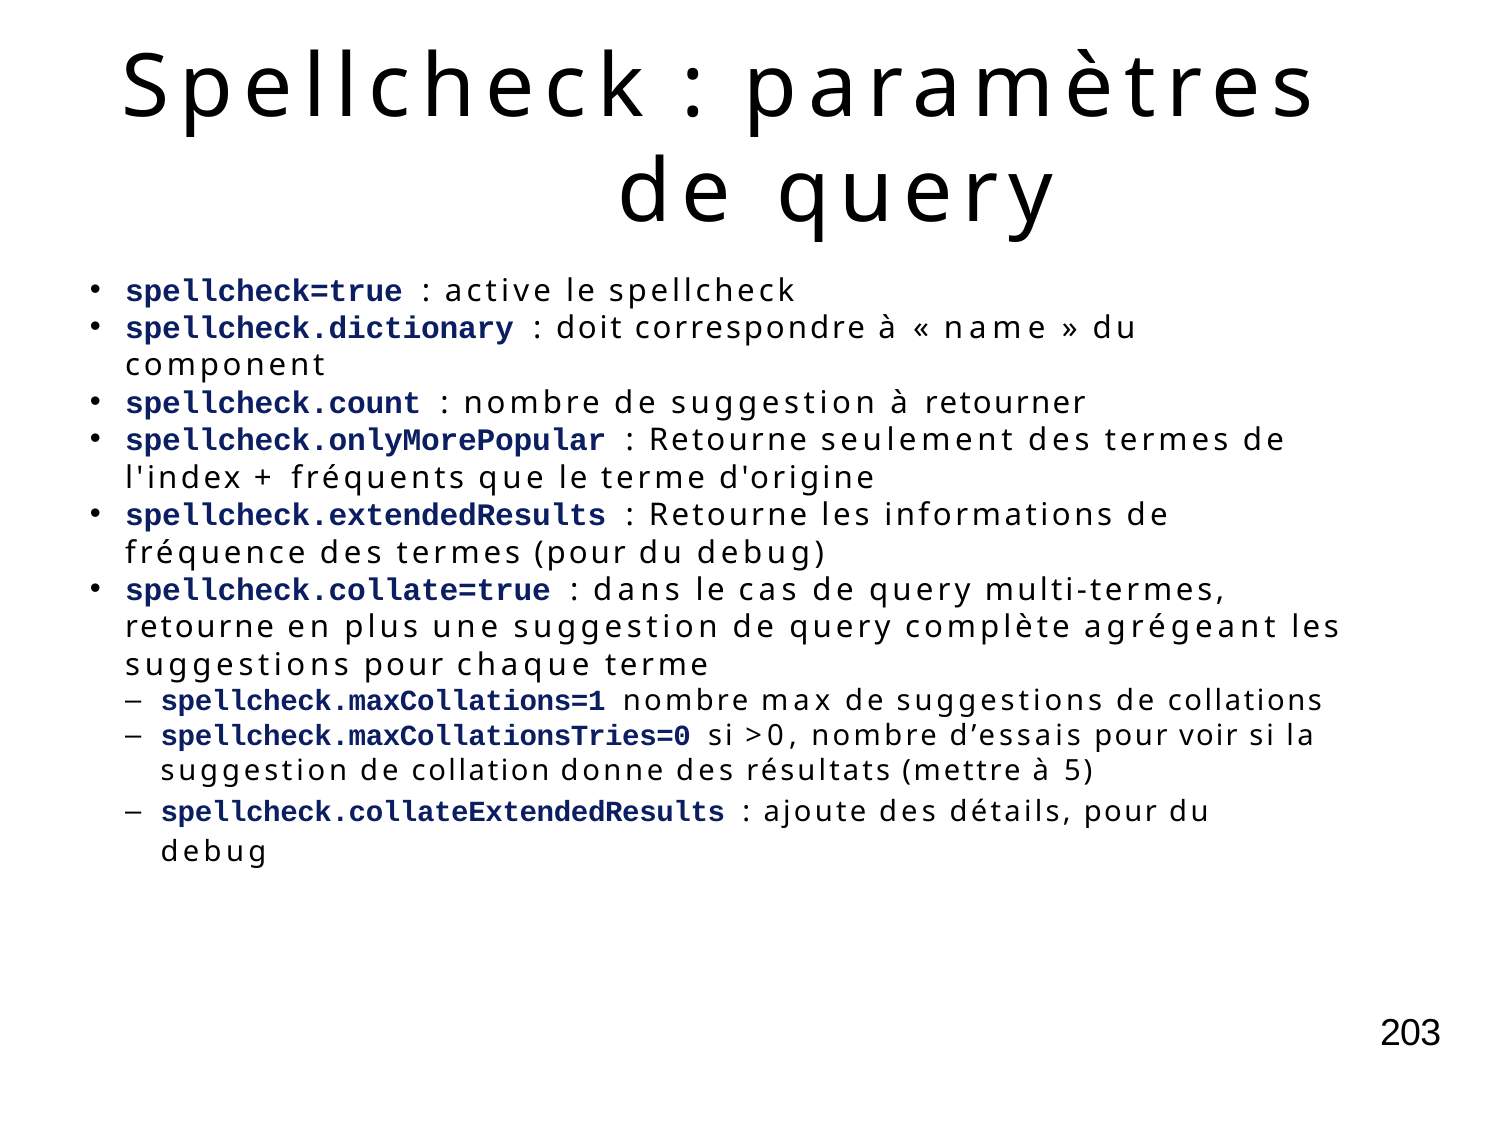

# Spellcheck : paramètres de query
spellcheck=true : active le spellcheck
spellcheck.dictionary : doit correspondre à « name » du component
spellcheck.count : nombre de suggestion à retourner
spellcheck.onlyMorePopular : Retourne seulement des termes de l'index + fréquents que le terme d'origine
spellcheck.extendedResults : Retourne les informations de fréquence des termes (pour du debug)
spellcheck.collate=true : dans le cas de query multi-termes, retourne en plus une suggestion de query complète agrégeant les suggestions pour chaque terme
spellcheck.maxCollations=1 nombre max de suggestions de collations
spellcheck.maxCollationsTries=0 si >0, nombre d’essais pour voir si la suggestion de collation donne des résultats (mettre à 5)
spellcheck.collateExtendedResults : ajoute des détails, pour du debug
203